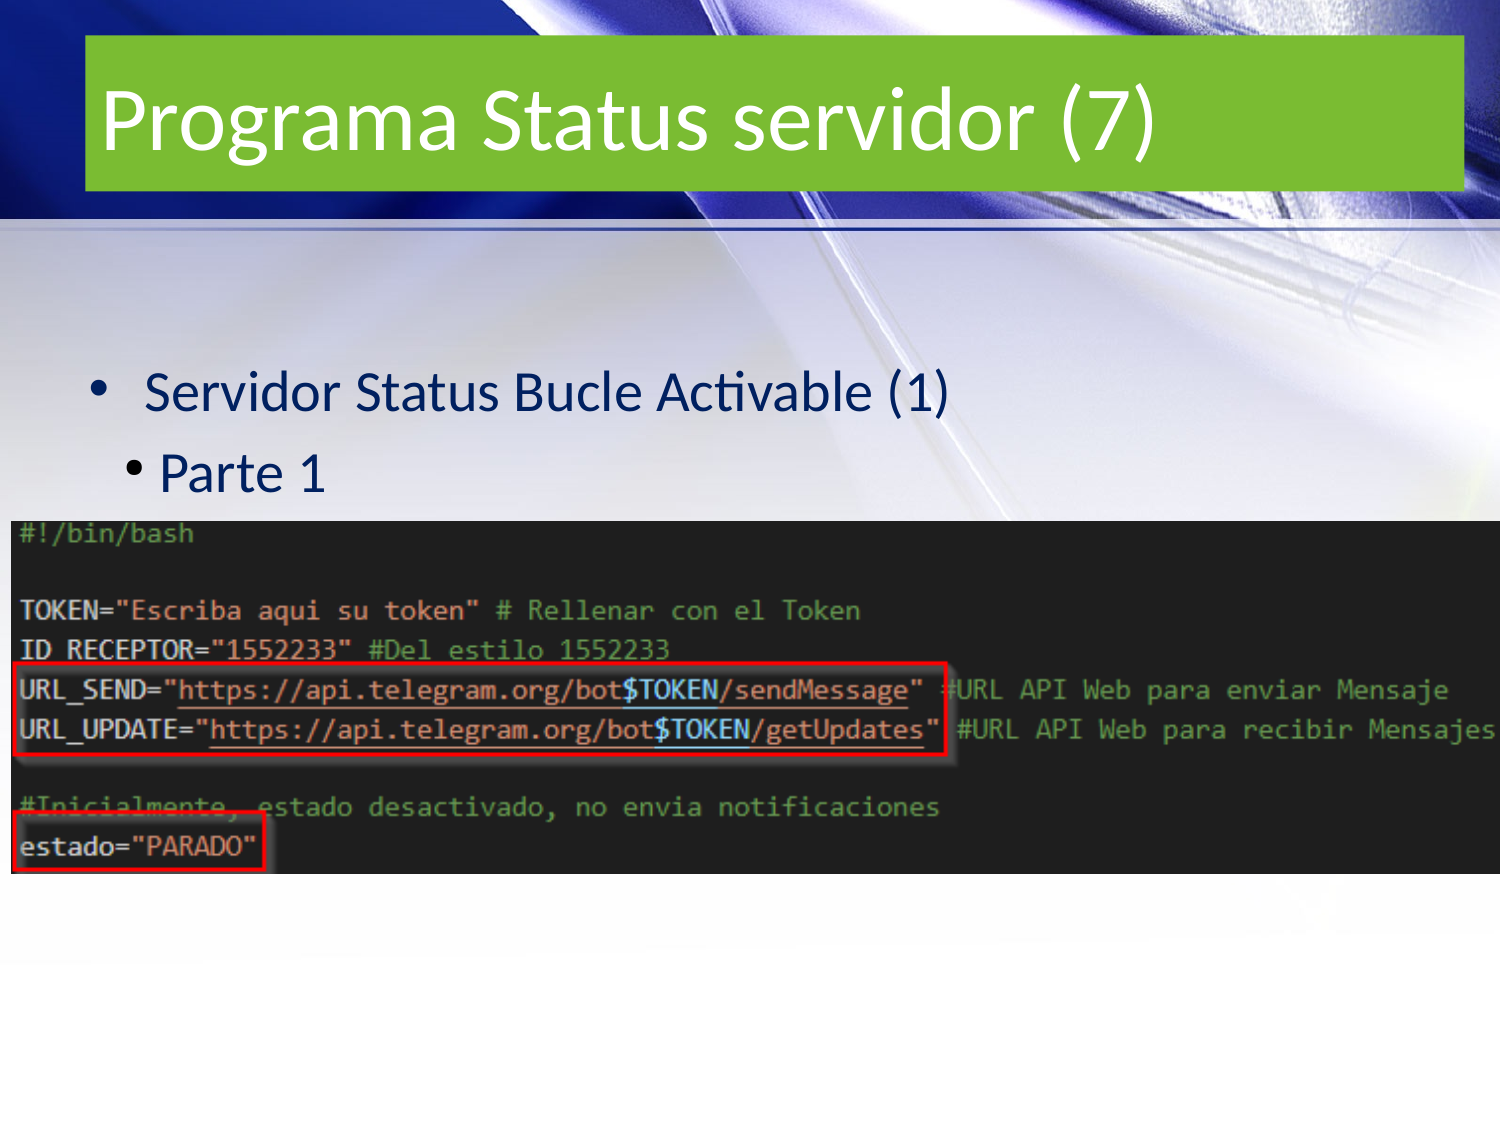

Programa Status servidor (7)
Servidor Status Bucle Activable (1)
Parte 1